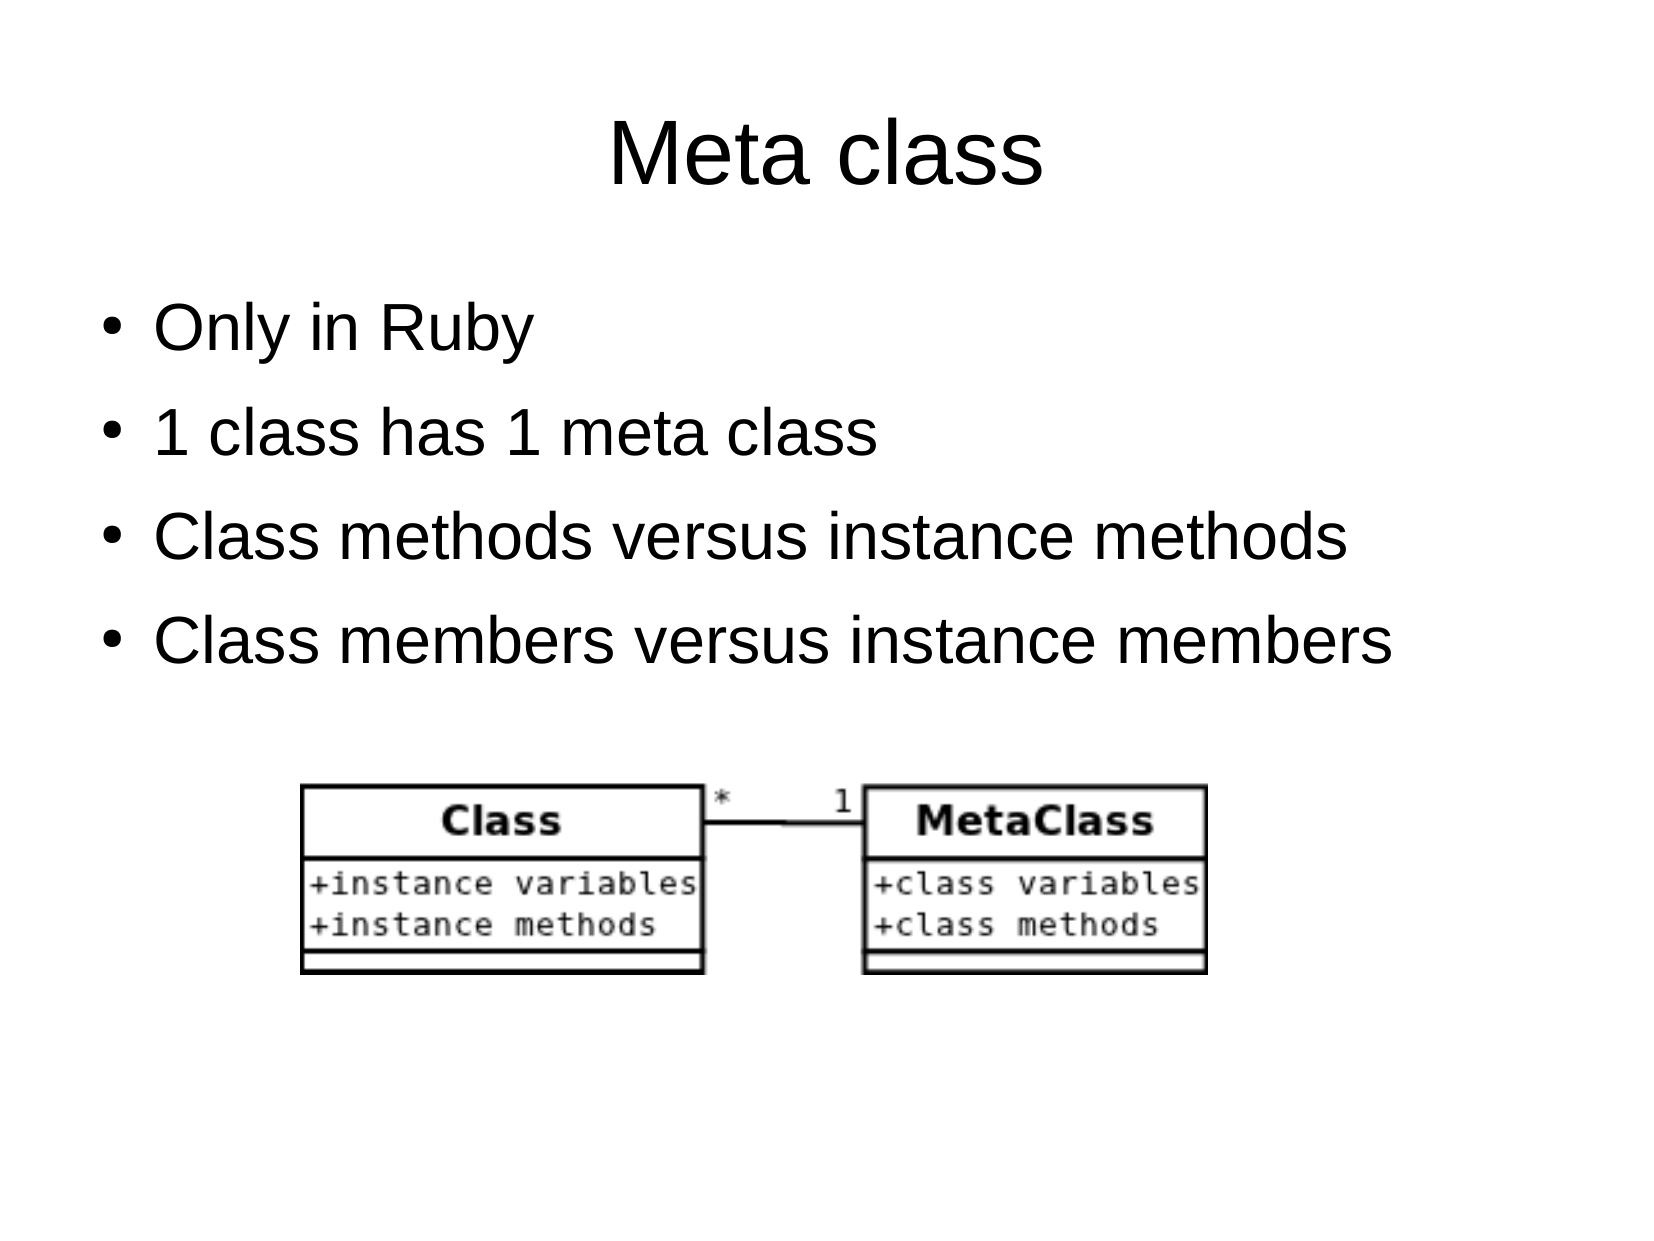

# Meta class
Only in Ruby
1 class has 1 meta class
Class methods versus instance methods
Class members versus instance members